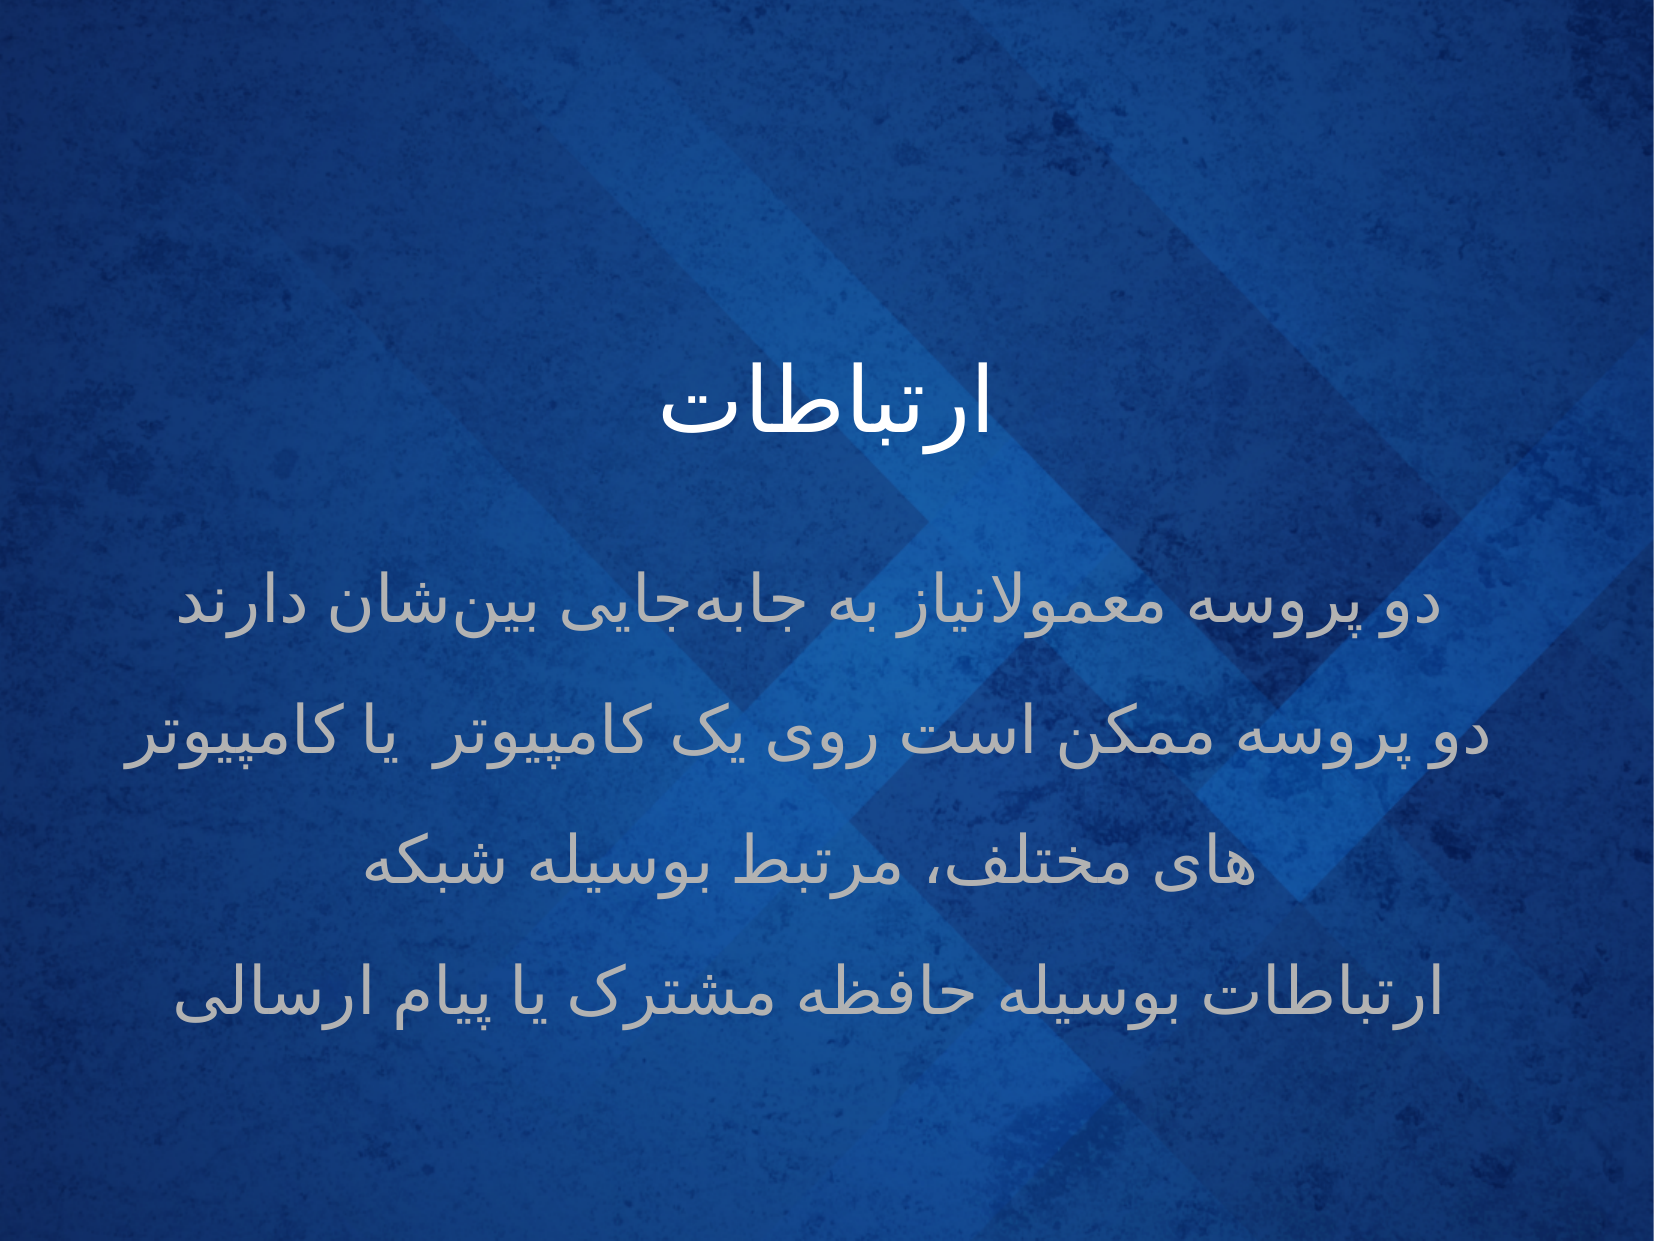

# ارتباطات
دو پروسه معمولانیاز به جابه‌جایی بین‌شان دارند
دو پروسه ممکن است روی یک کامپیوتر یا کامپیوتر های مختلف، مرتبط بوسیله شبکه
ارتباطات بوسیله حافظه مشترک یا پیام ارسالی